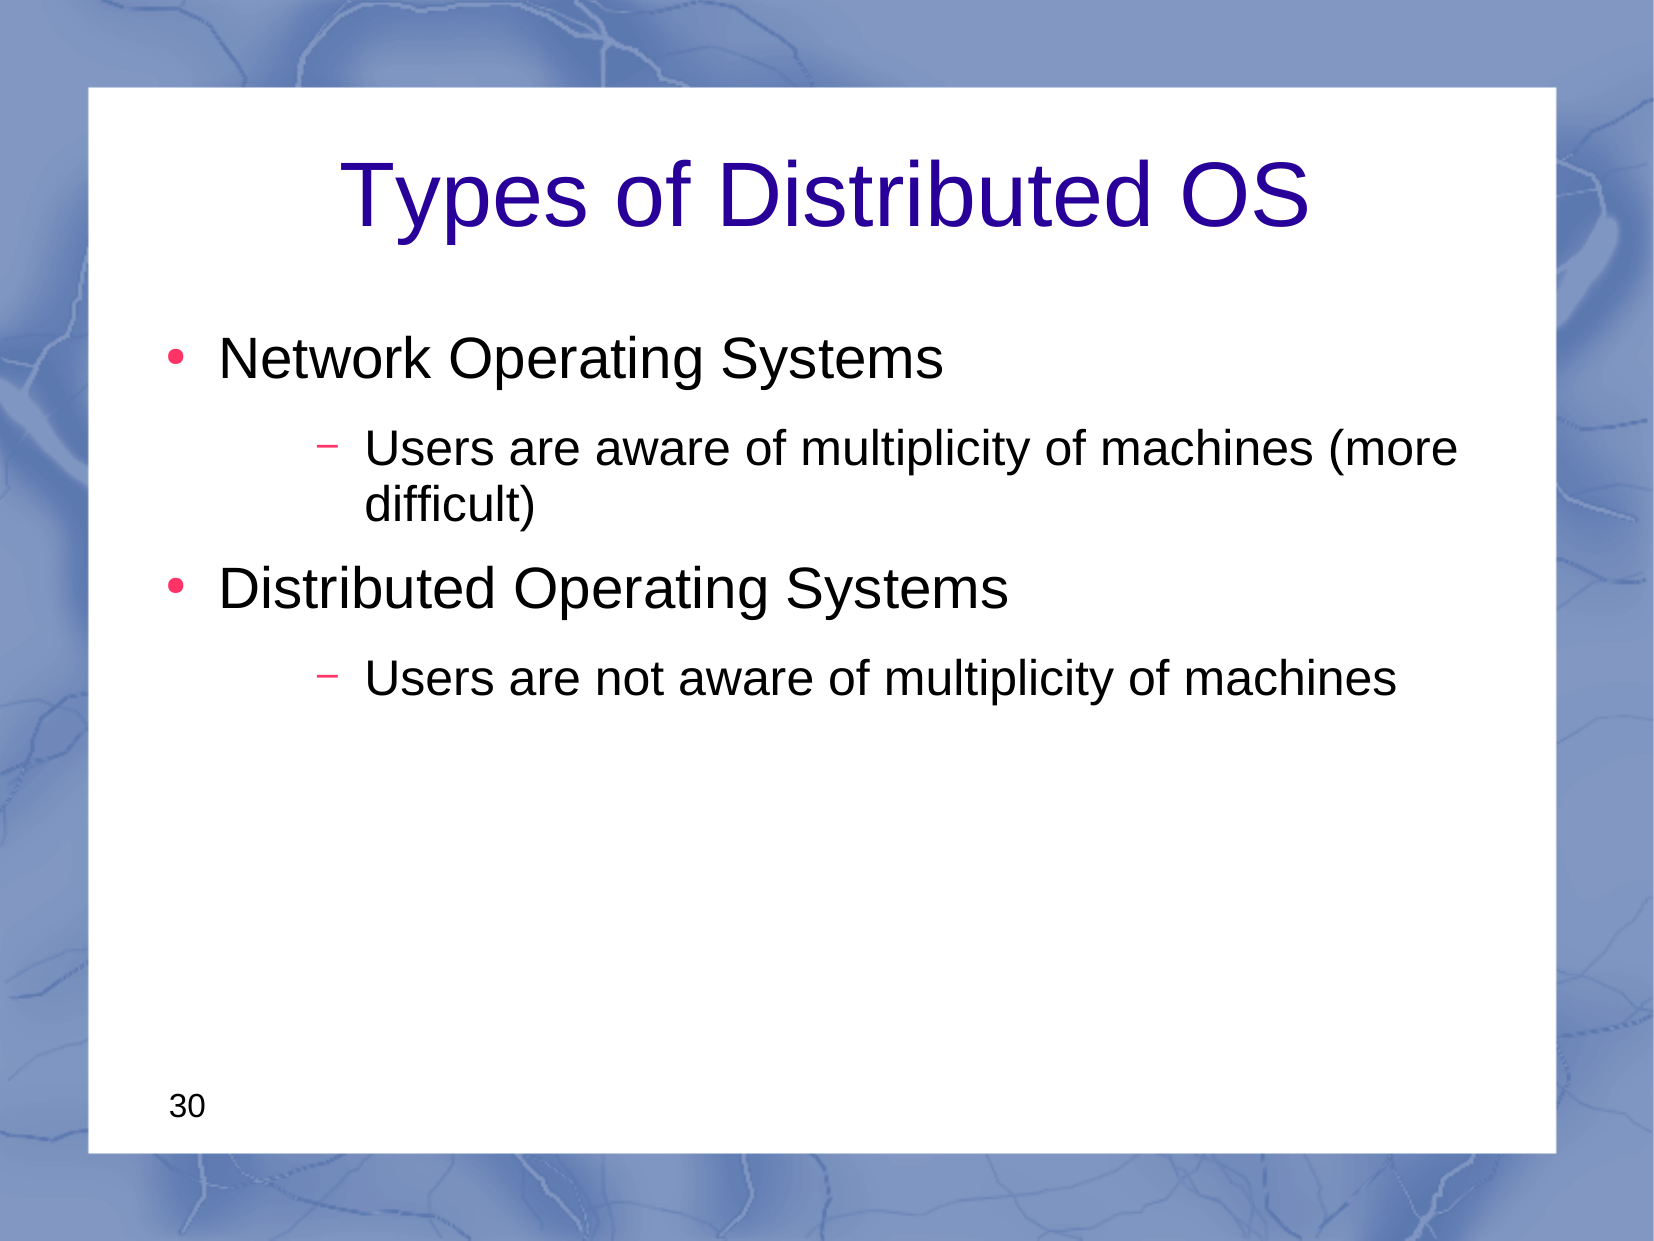

# Types of Distributed OS
Network Operating Systems
Users are aware of multiplicity of machines (more difficult)
Distributed Operating Systems
Users are not aware of multiplicity of machines
30